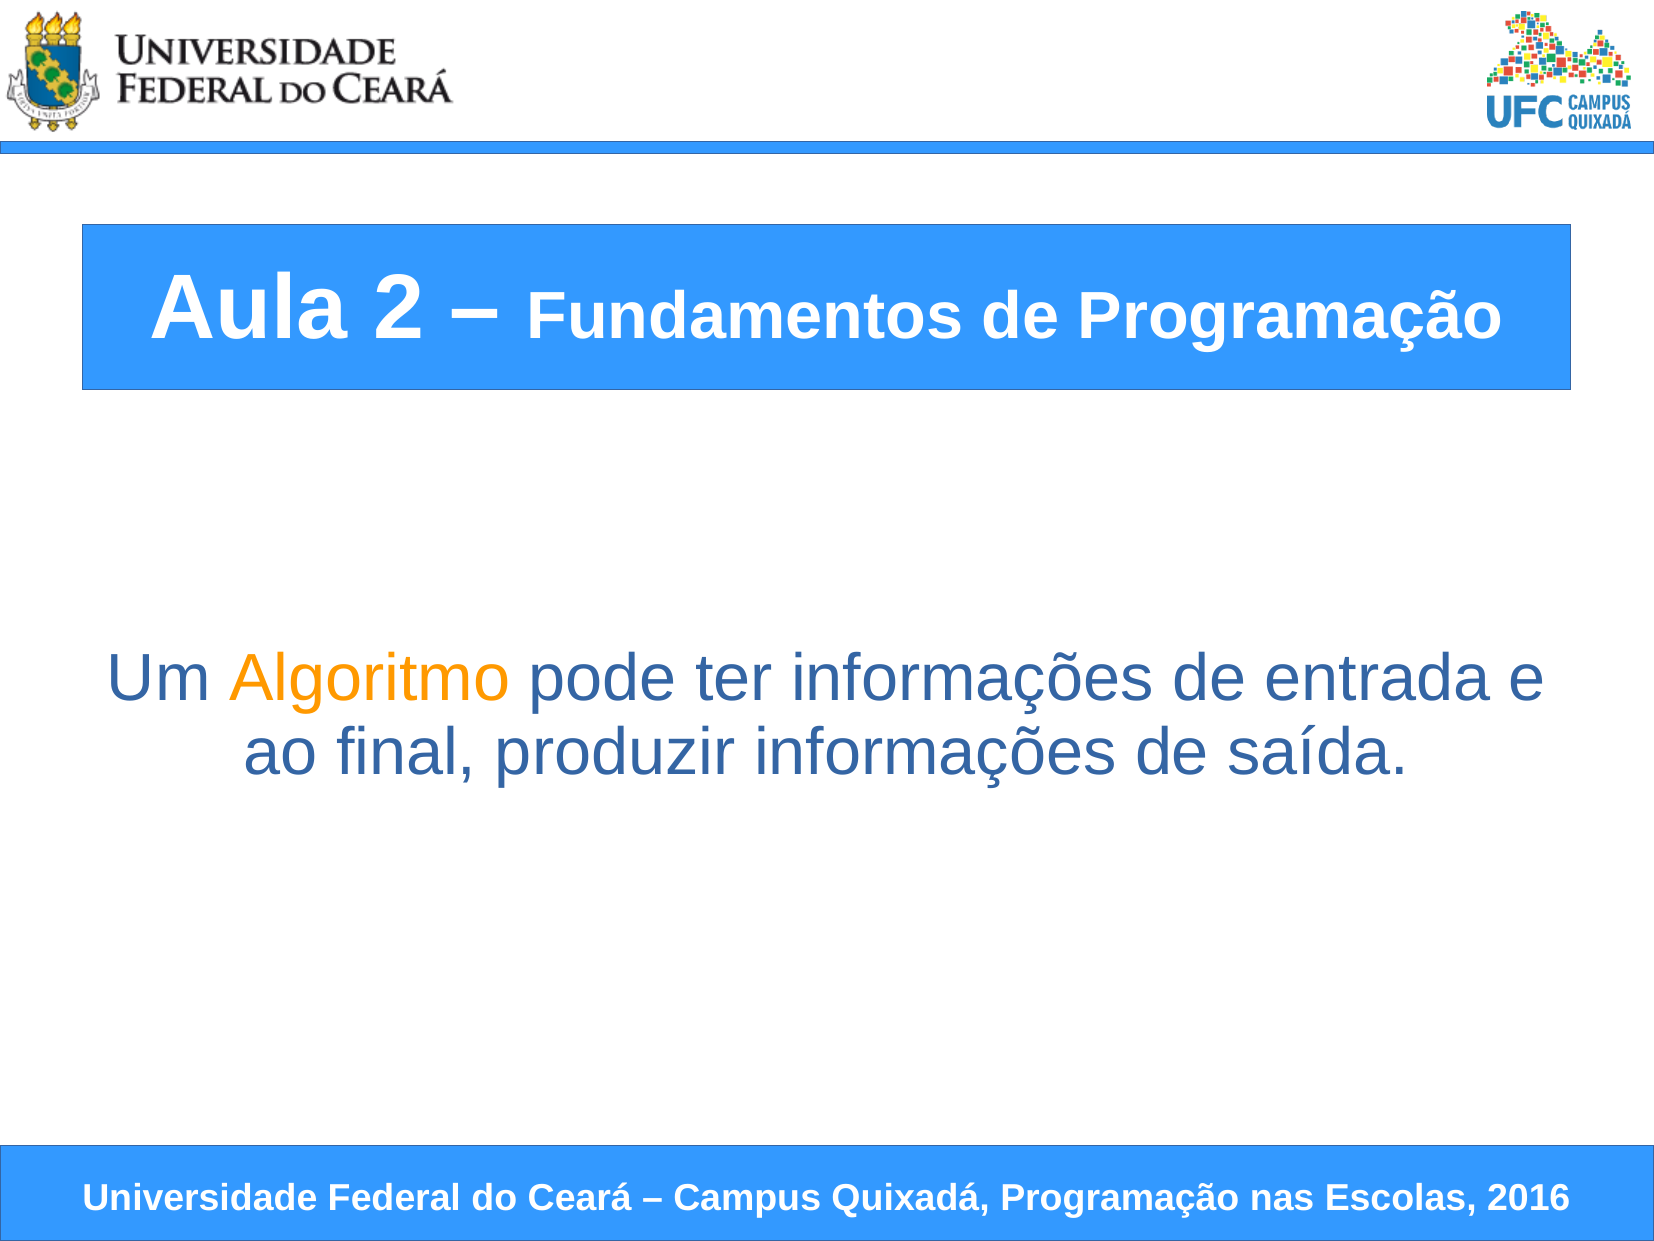

Aula 2 – Fundamentos de Programação
# Um Algoritmo pode ter informações de entrada e ao final, produzir informações de saída.
Universidade Federal do Ceará – Campus Quixadá, Programação nas Escolas, 2016